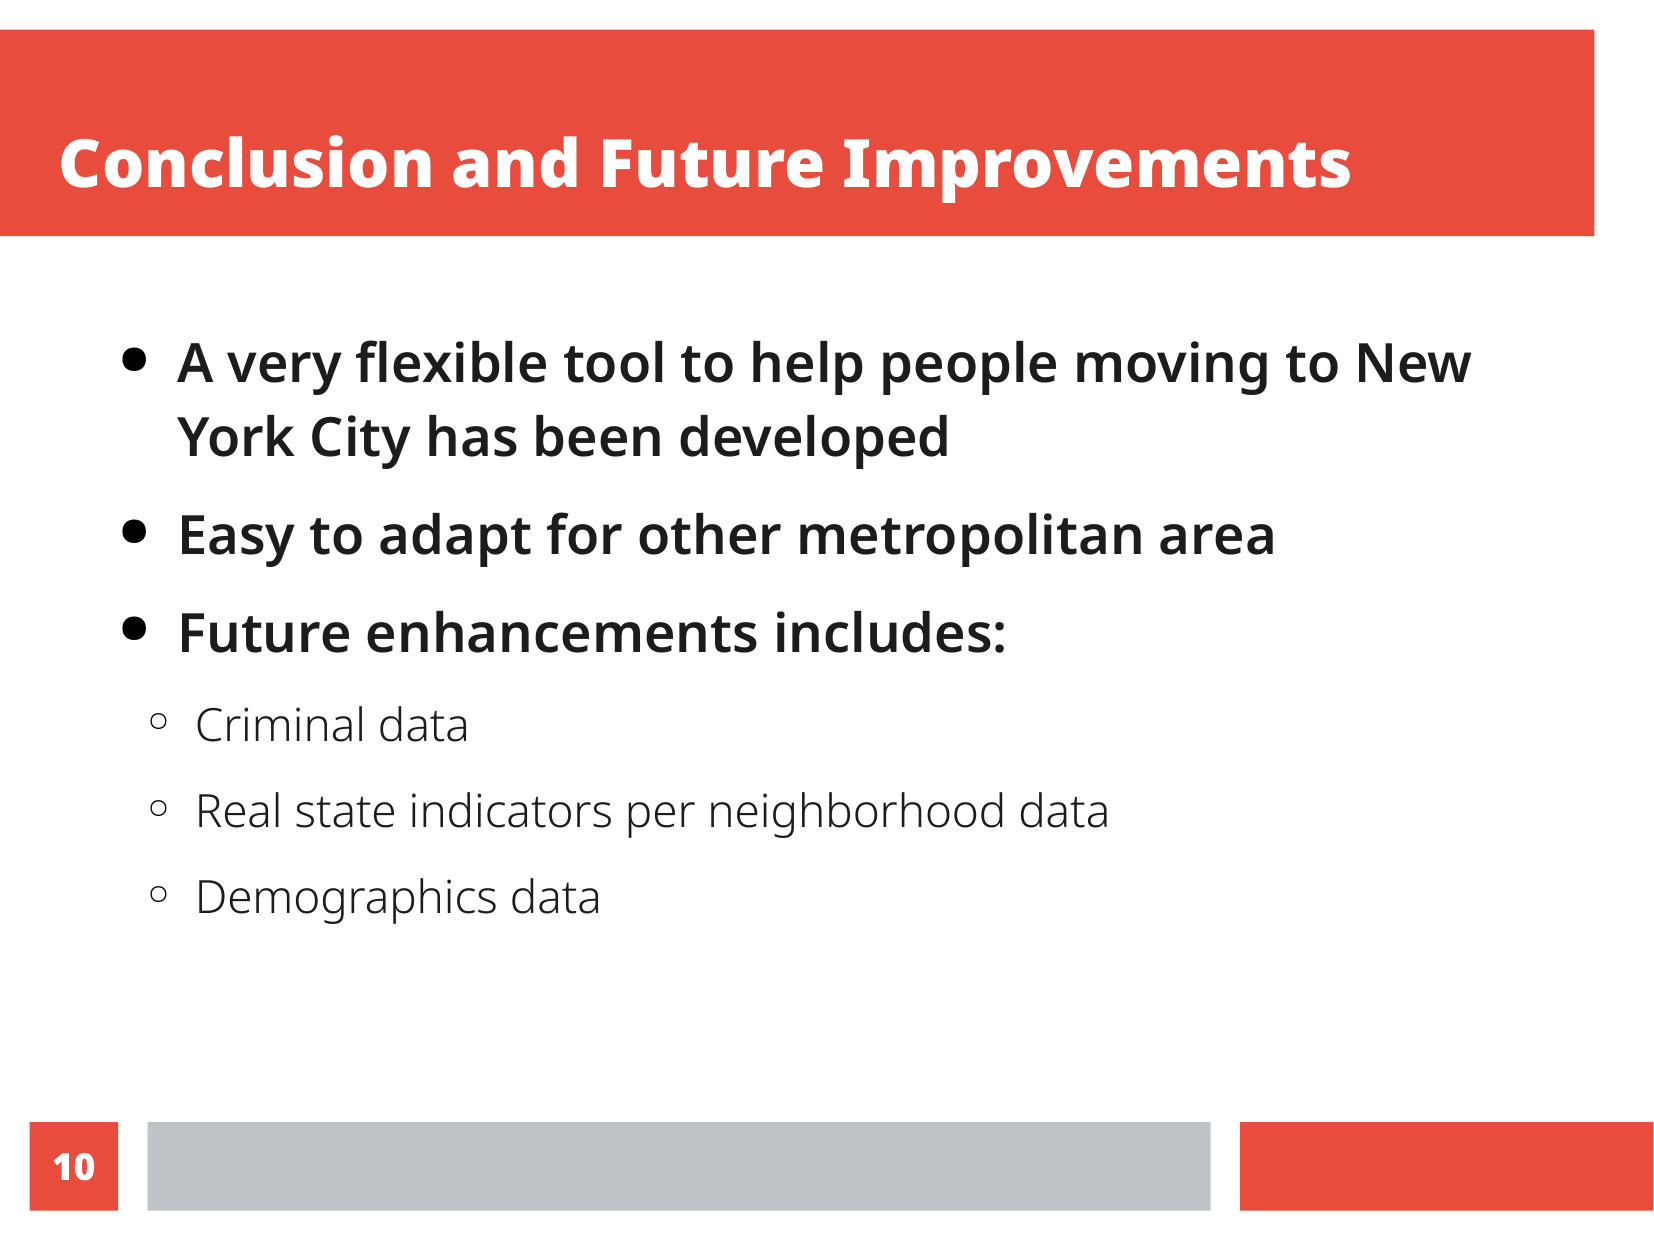

# Conclusion and Future Improvements
A very flexible tool to help people moving to New York City has been developed
Easy to adapt for other metropolitan area
Future enhancements includes:
Criminal data
Real state indicators per neighborhood data
Demographics data
10